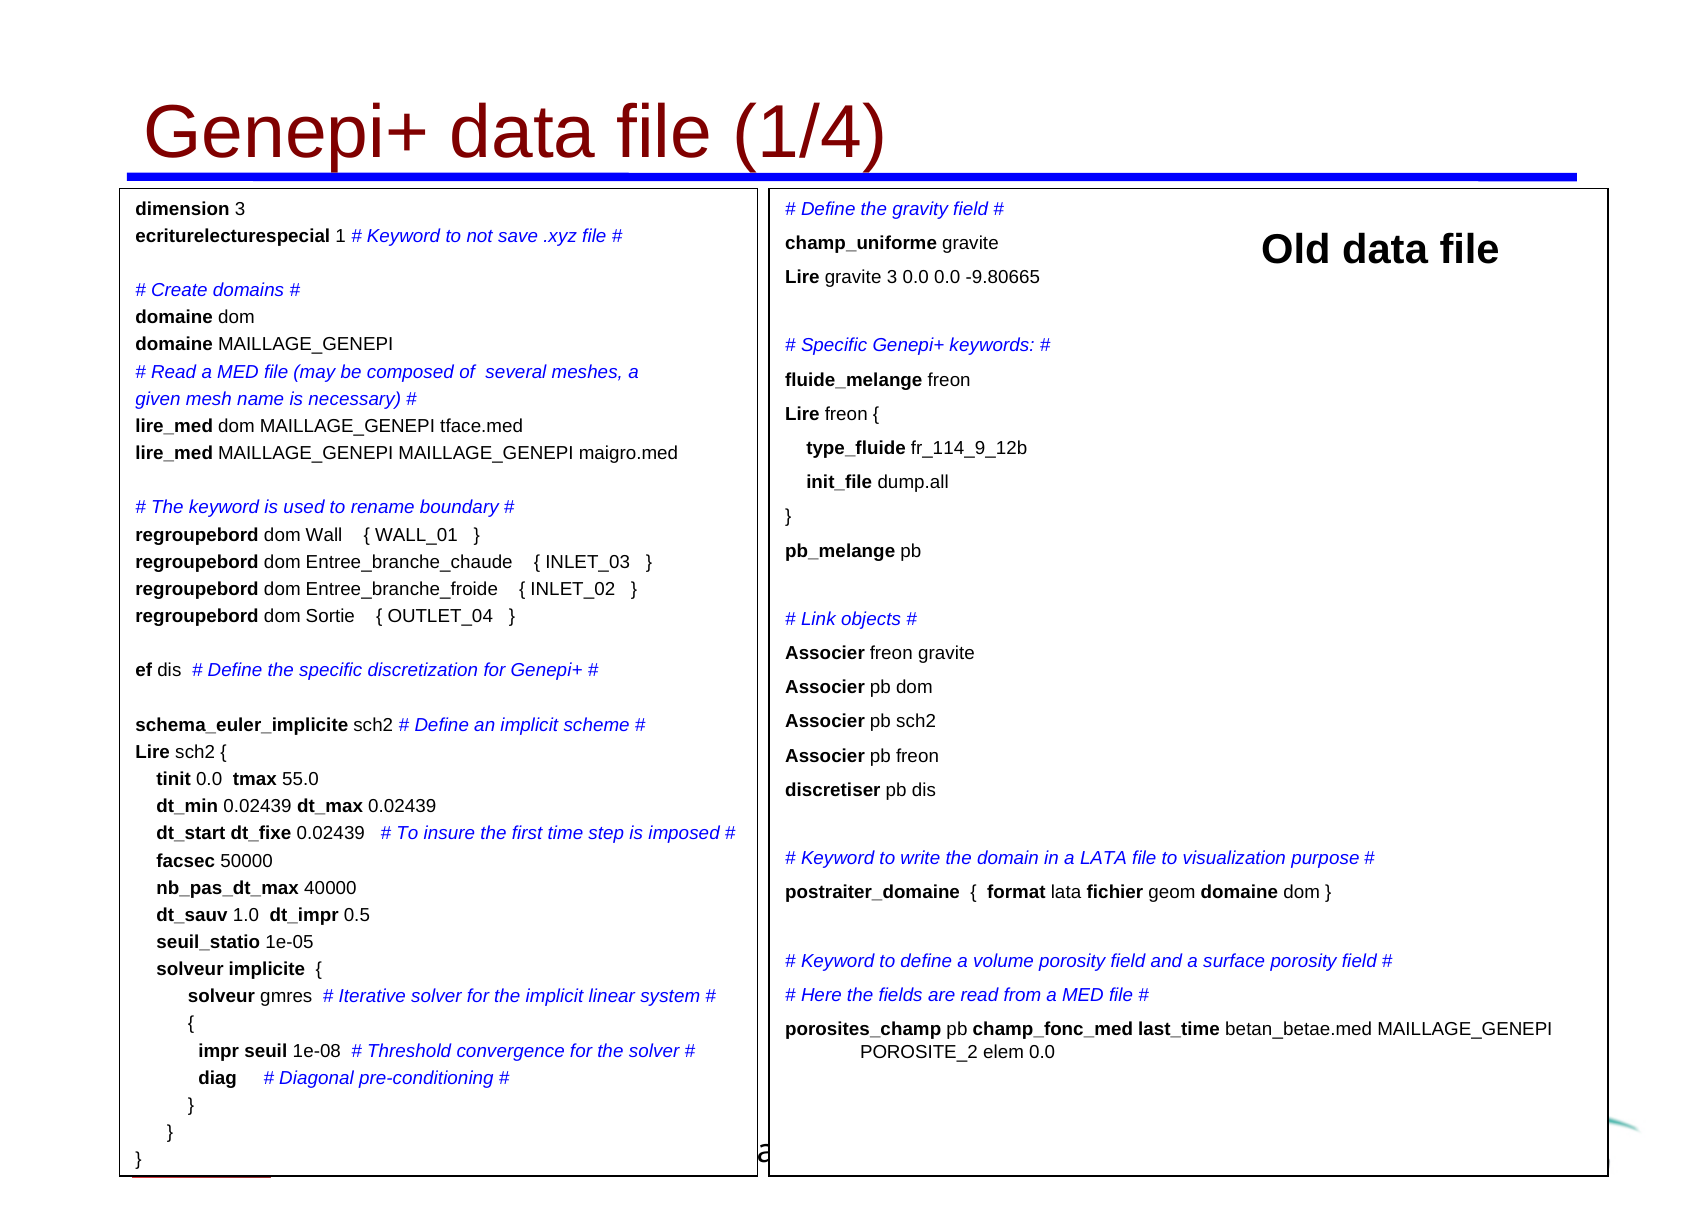

# Genepi+ data file (1/4)
dimension 3
ecriturelecturespecial 1 # Keyword to not save .xyz file #
# Create domains #
domaine dom
domaine MAILLAGE_GENEPI
# Read a MED file (may be composed of several meshes, a
given mesh name is necessary) #
lire_med dom MAILLAGE_GENEPI tface.med
lire_med MAILLAGE_GENEPI MAILLAGE_GENEPI maigro.med
# The keyword is used to rename boundary #
regroupebord dom Wall { WALL_01 }
regroupebord dom Entree_branche_chaude { INLET_03 }
regroupebord dom Entree_branche_froide { INLET_02 }
regroupebord dom Sortie { OUTLET_04 }
ef dis # Define the specific discretization for Genepi+ #
schema_euler_implicite sch2 # Define an implicit scheme #
Lire sch2 {
 tinit 0.0 tmax 55.0
 dt_min 0.02439 dt_max 0.02439
 dt_start dt_fixe 0.02439 # To insure the first time step is imposed #
 facsec 50000
 nb_pas_dt_max 40000
 dt_sauv 1.0 dt_impr 0.5
 seuil_statio 1e-05
 solveur implicite {
 solveur gmres # Iterative solver for the implicit linear system #
 {
 impr seuil 1e-08 # Threshold convergence for the solver #
 diag # Diagonal pre-conditioning #
 }
 }
}
# Define the gravity field #
champ_uniforme gravite
Lire gravite 3 0.0 0.0 -9.80665
# Specific Genepi+ keywords: #
fluide_melange freon
Lire freon {
 type_fluide fr_114_9_12b
 init_file dump.all
}
pb_melange pb
# Link objects #
Associer freon gravite
Associer pb dom
Associer pb sch2
Associer pb freon
discretiser pb dis
# Keyword to write the domain in a LATA file to visualization purpose #
postraiter_domaine { format lata fichier geom domaine dom }
# Keyword to define a volume porosity field and a surface porosity field #
# Here the fields are read from a MED file #
porosites_champ pb champ_fonc_med last_time betan_betae.med MAILLAGE_GENEPI POROSITE_2 elem 0.0
Old data file
TRUST/TrioCFD 1.7.5 user's training session
161